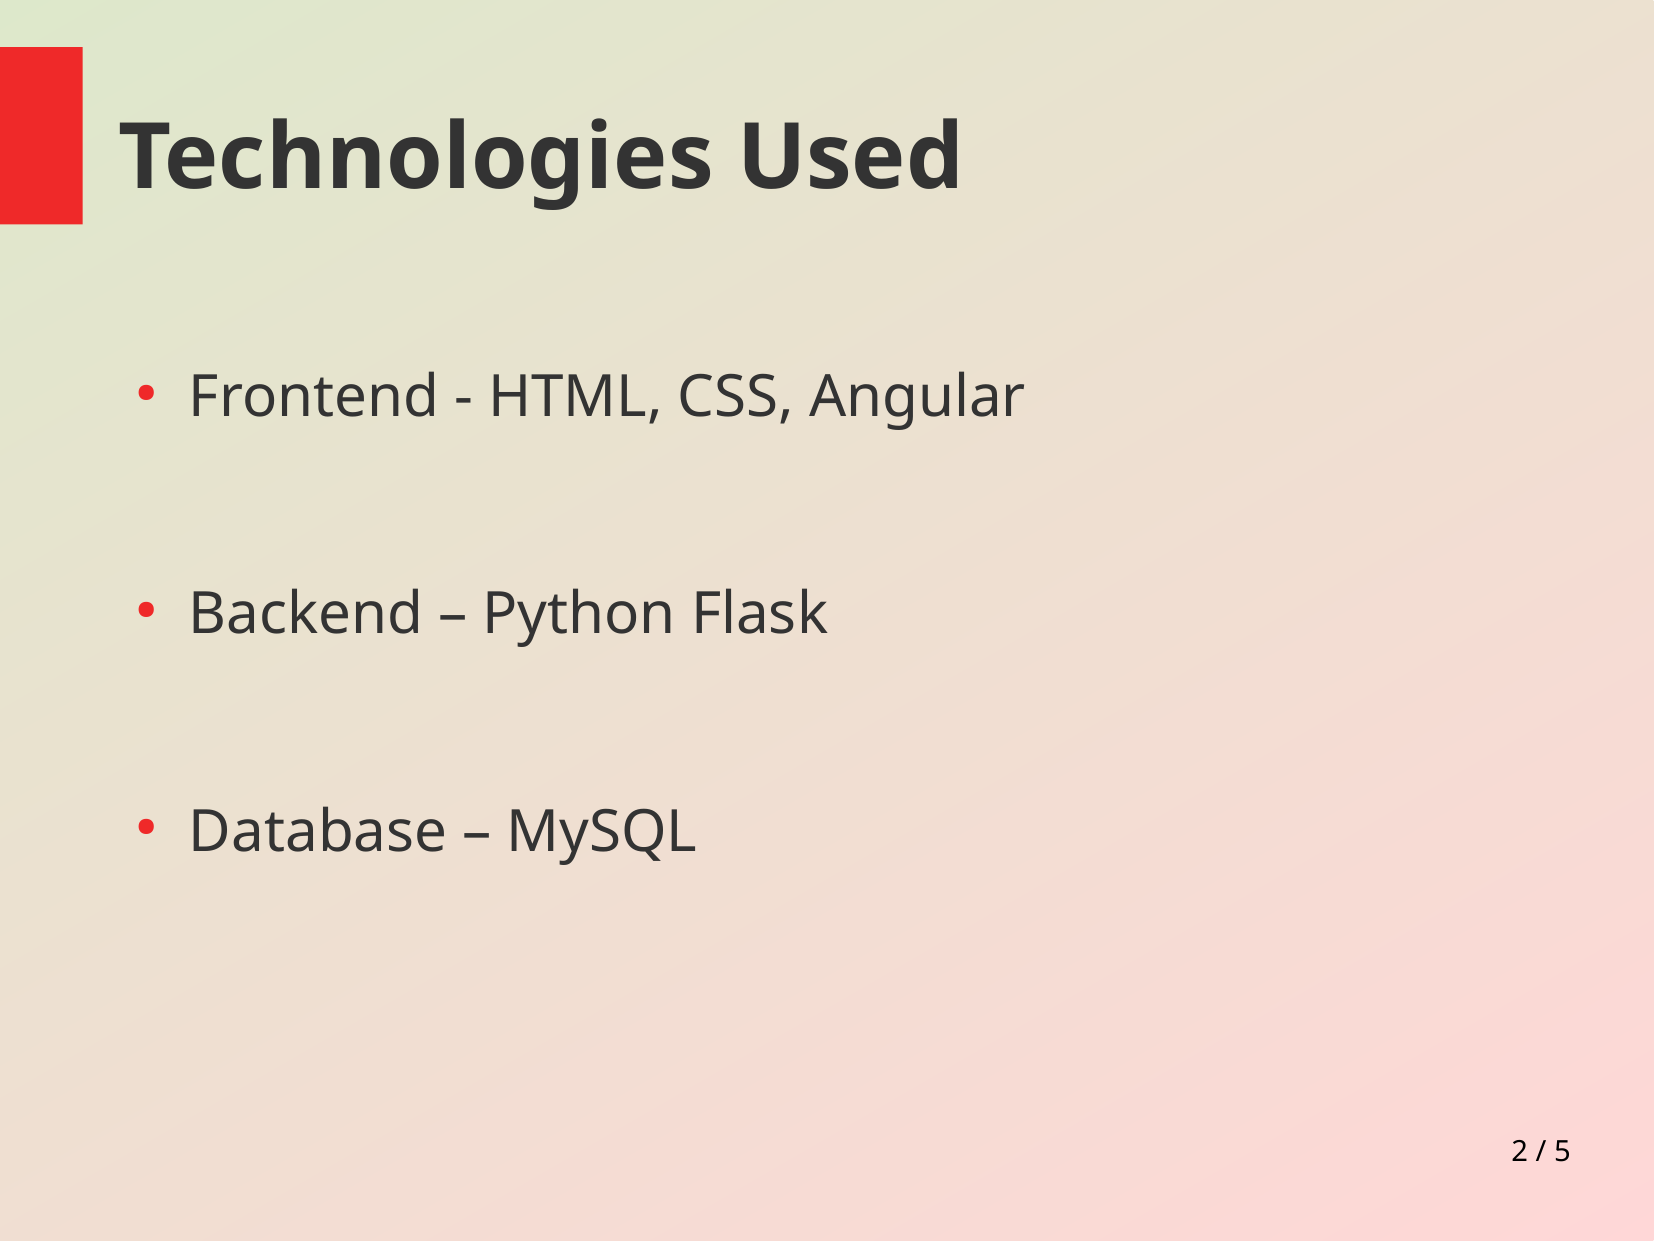

# Technologies Used
Frontend - HTML, CSS, Angular
Backend – Python Flask
Database – MySQL
2